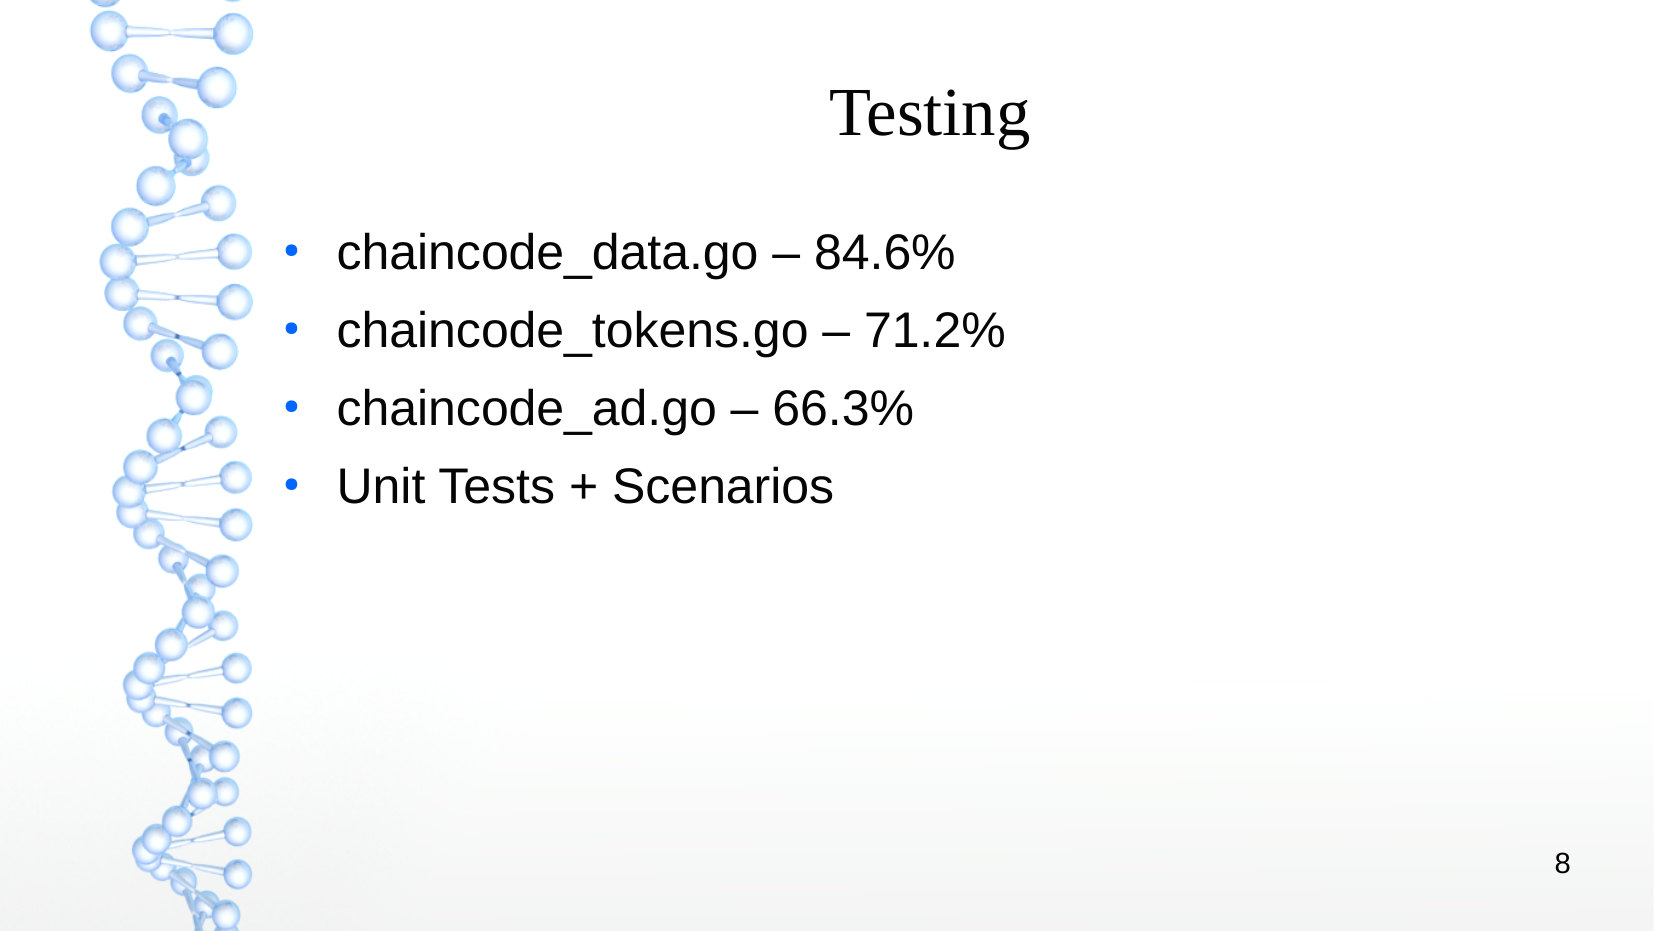

# Testing
chaincode_data.go – 84.6%
chaincode_tokens.go – 71.2%
chaincode_ad.go – 66.3%
Unit Tests + Scenarios
8